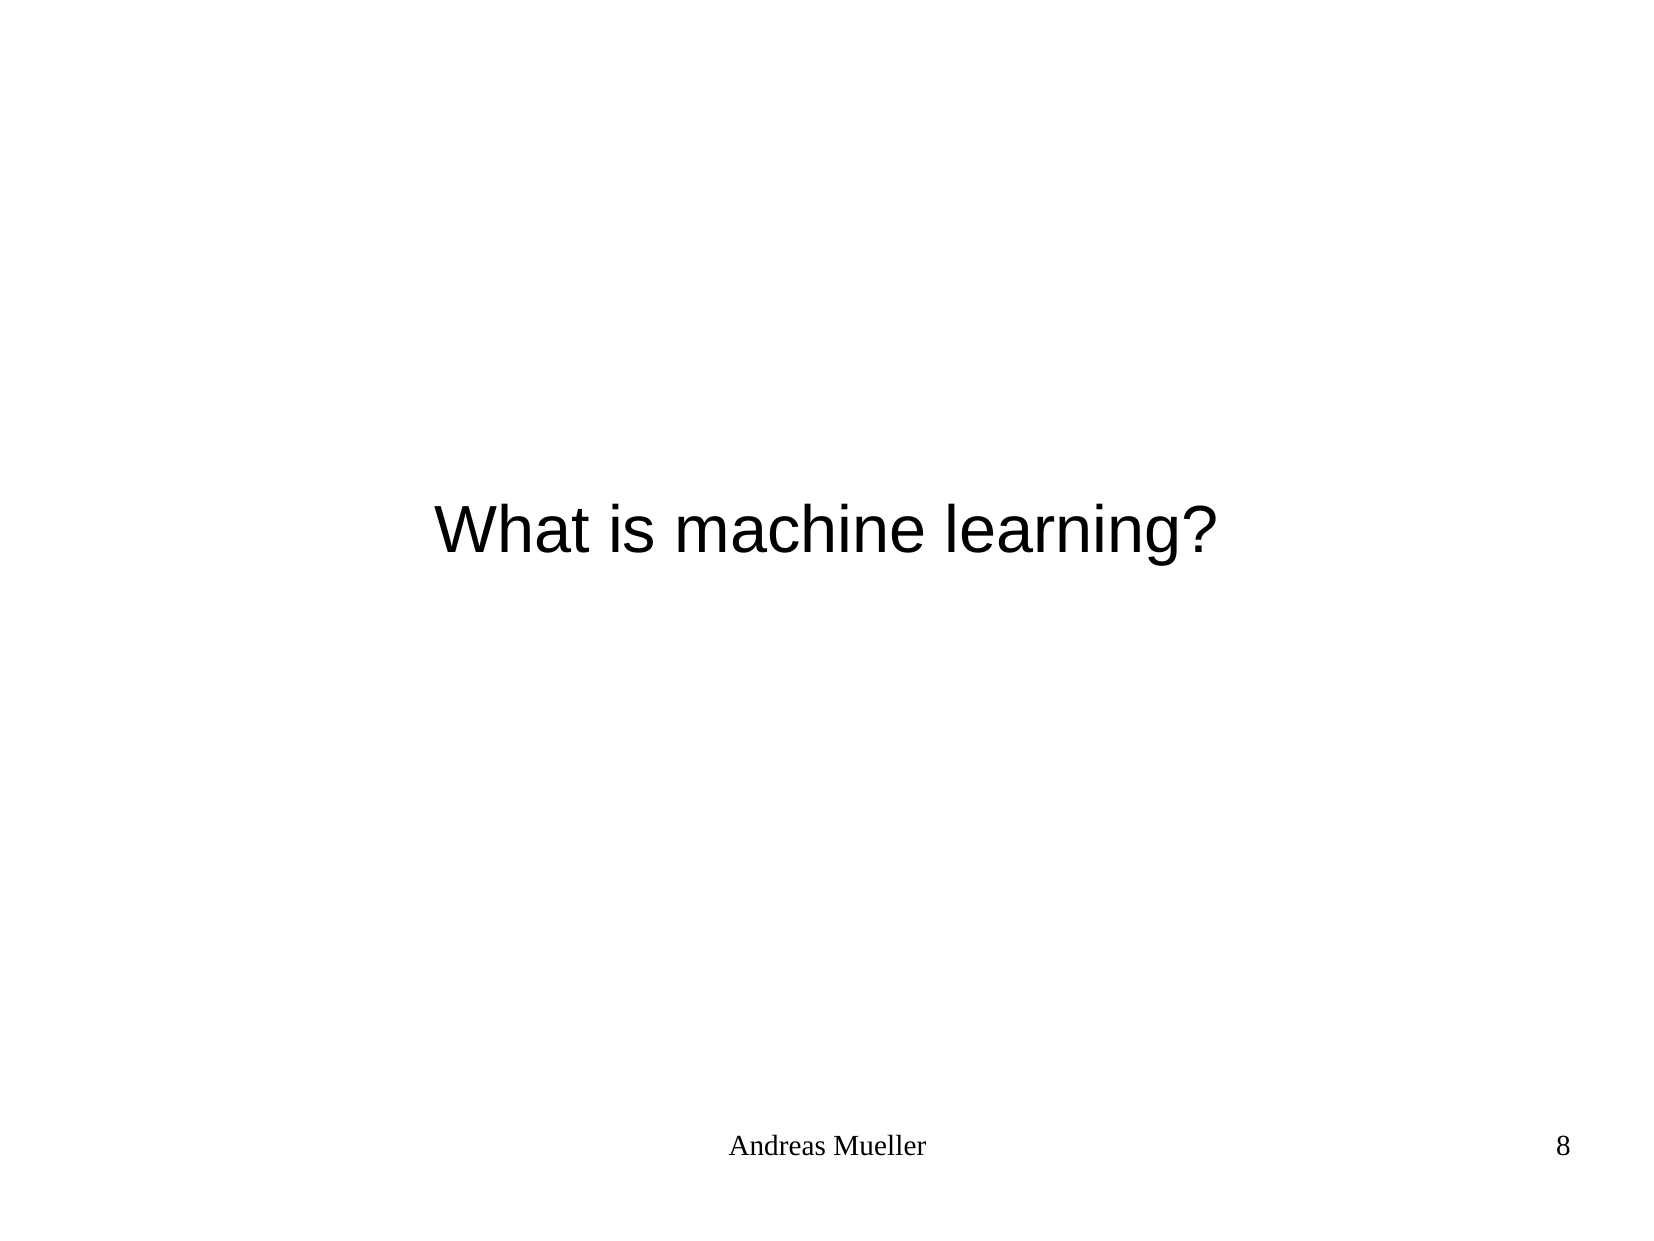

# What is machine learning?
Andreas Mueller
8